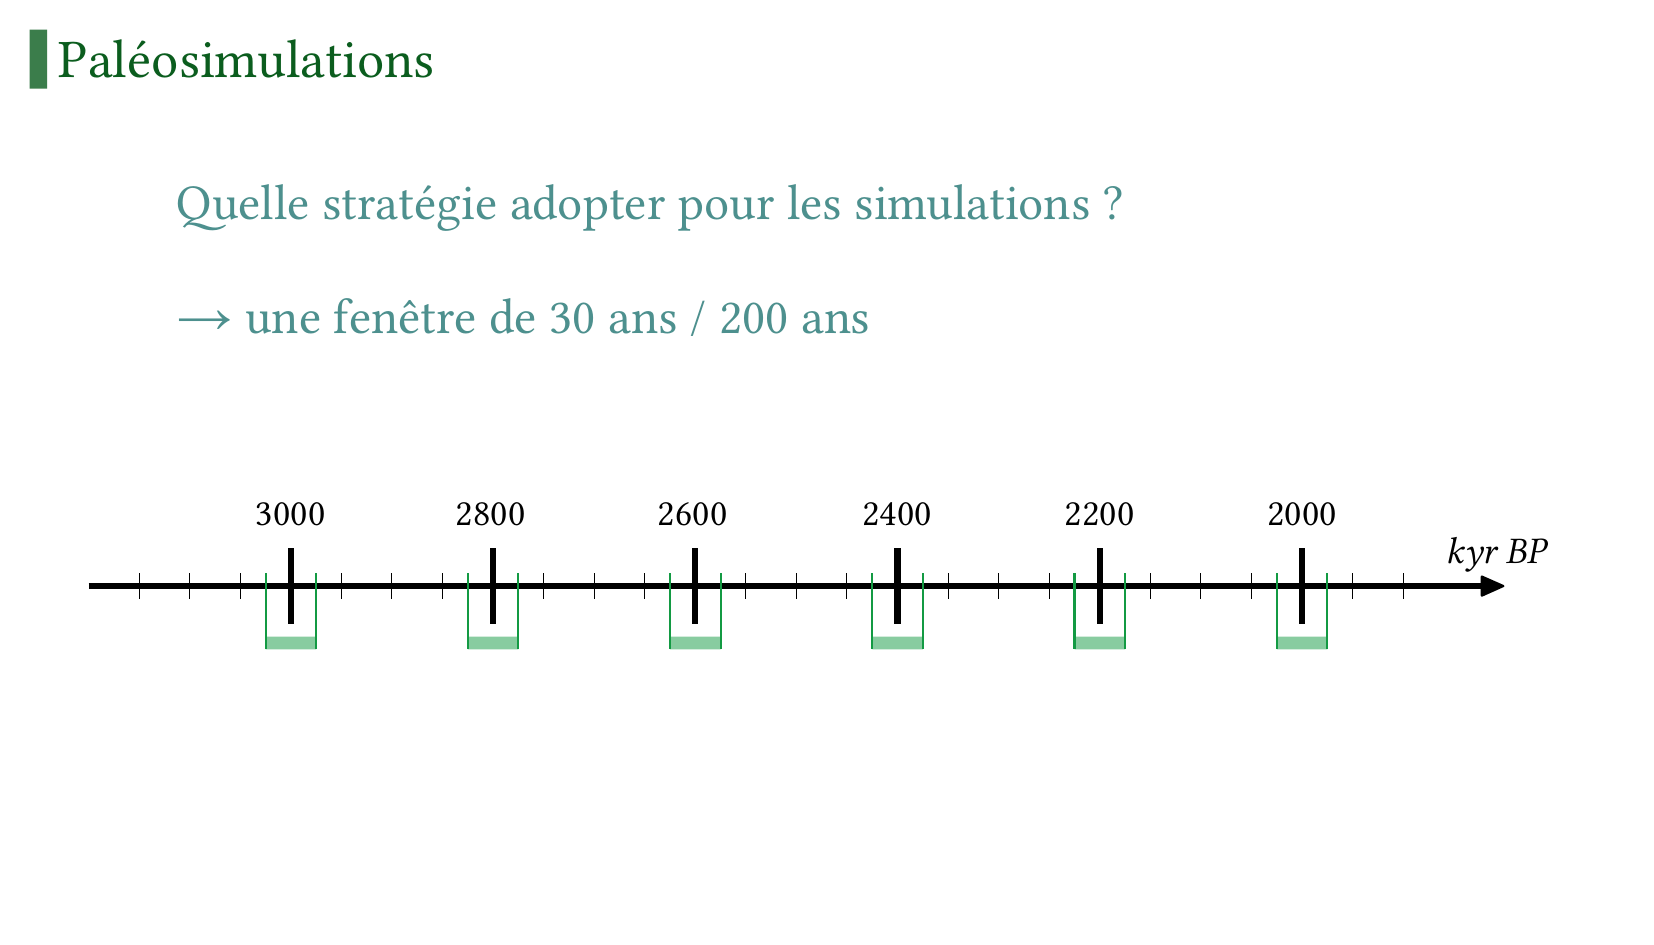

# Paléosimulations
Quelle stratégie adopter pour les simulations ?
→ une fenêtre de 30 ans / 200 ans
2400
2200
3000
2800
2600
2000
kyr BP